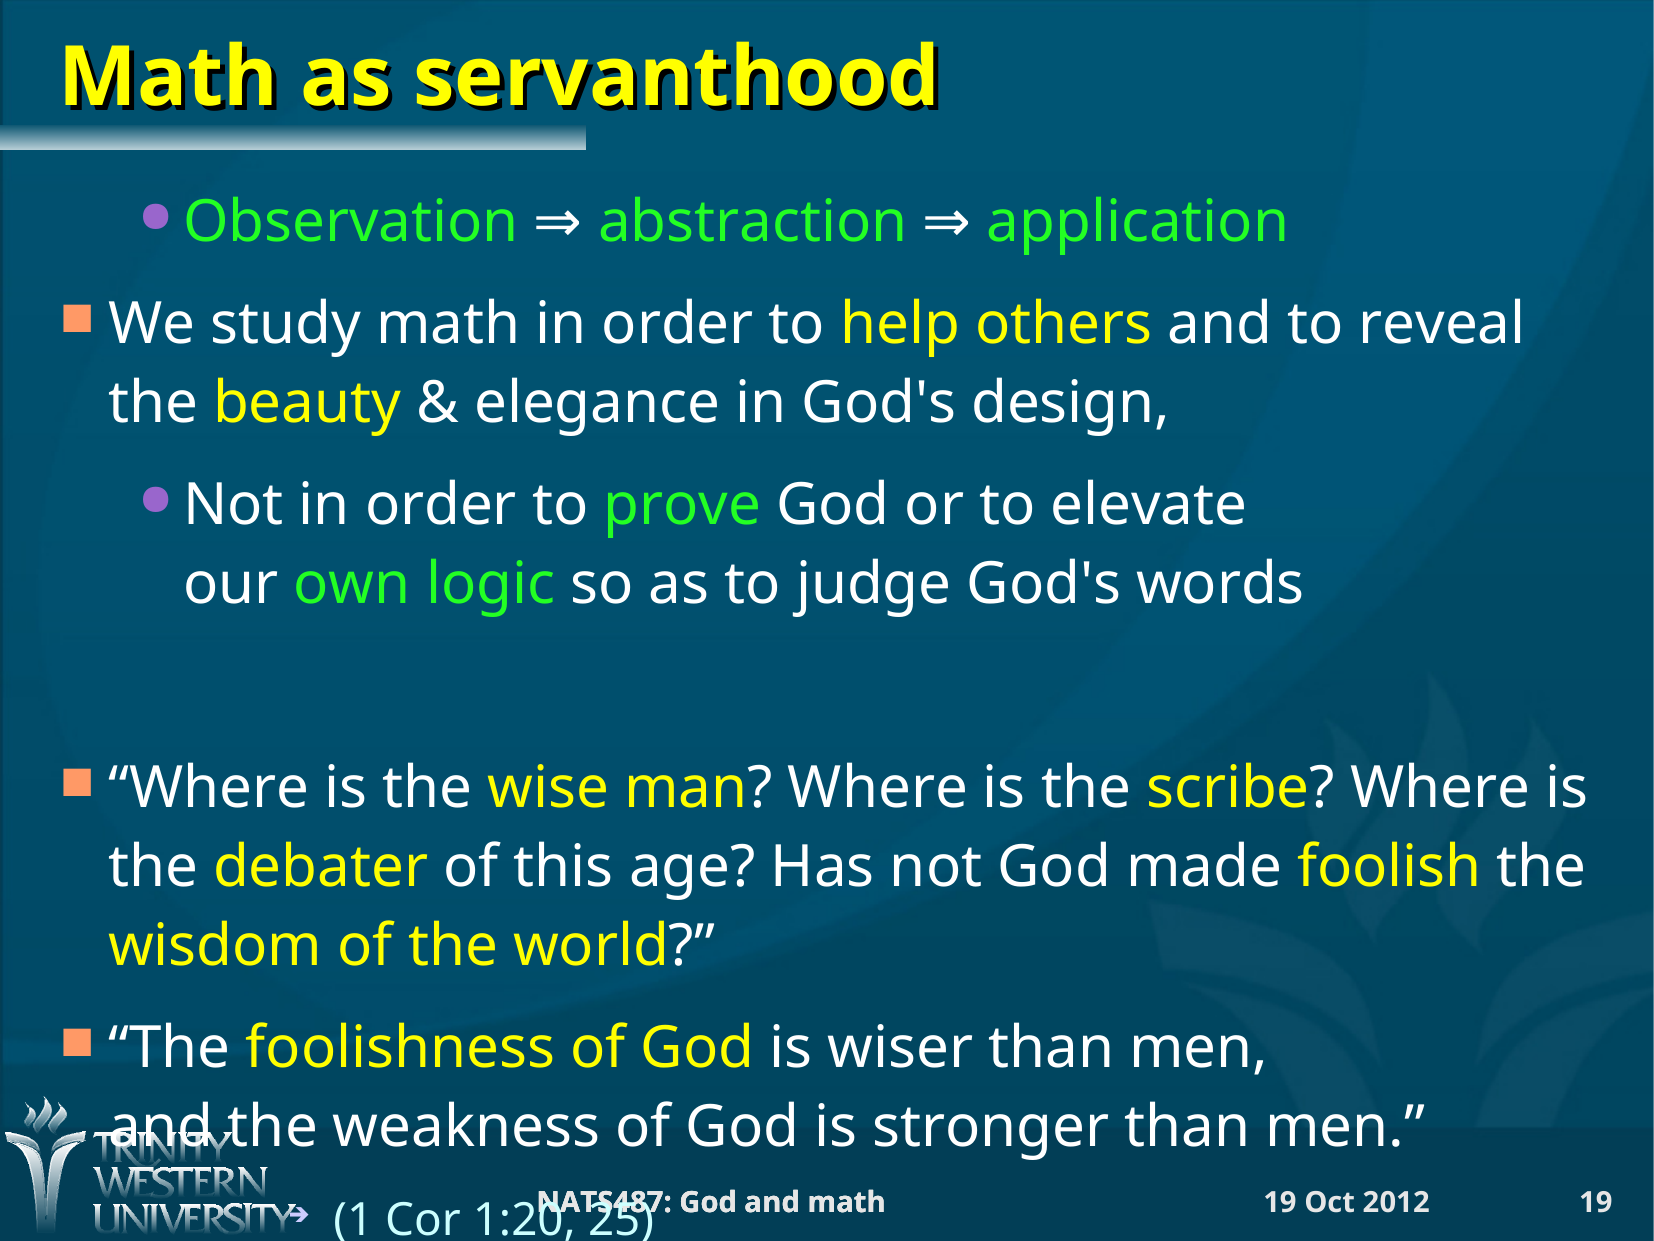

# Math as servanthood
Observation ⇒ abstraction ⇒ application
We study math in order to help others and to reveal the beauty & elegance in God's design,
Not in order to prove God or to elevate
our own logic so as to judge God's words
“Where is the wise man? Where is the scribe? Where is the debater of this age? Has not God made foolish the wisdom of the world?”
“The foolishness of God is wiser than men,
and the weakness of God is stronger than men.”
(1 Cor 1:20, 25)
NATS487: God and math
19 Oct 2012
19